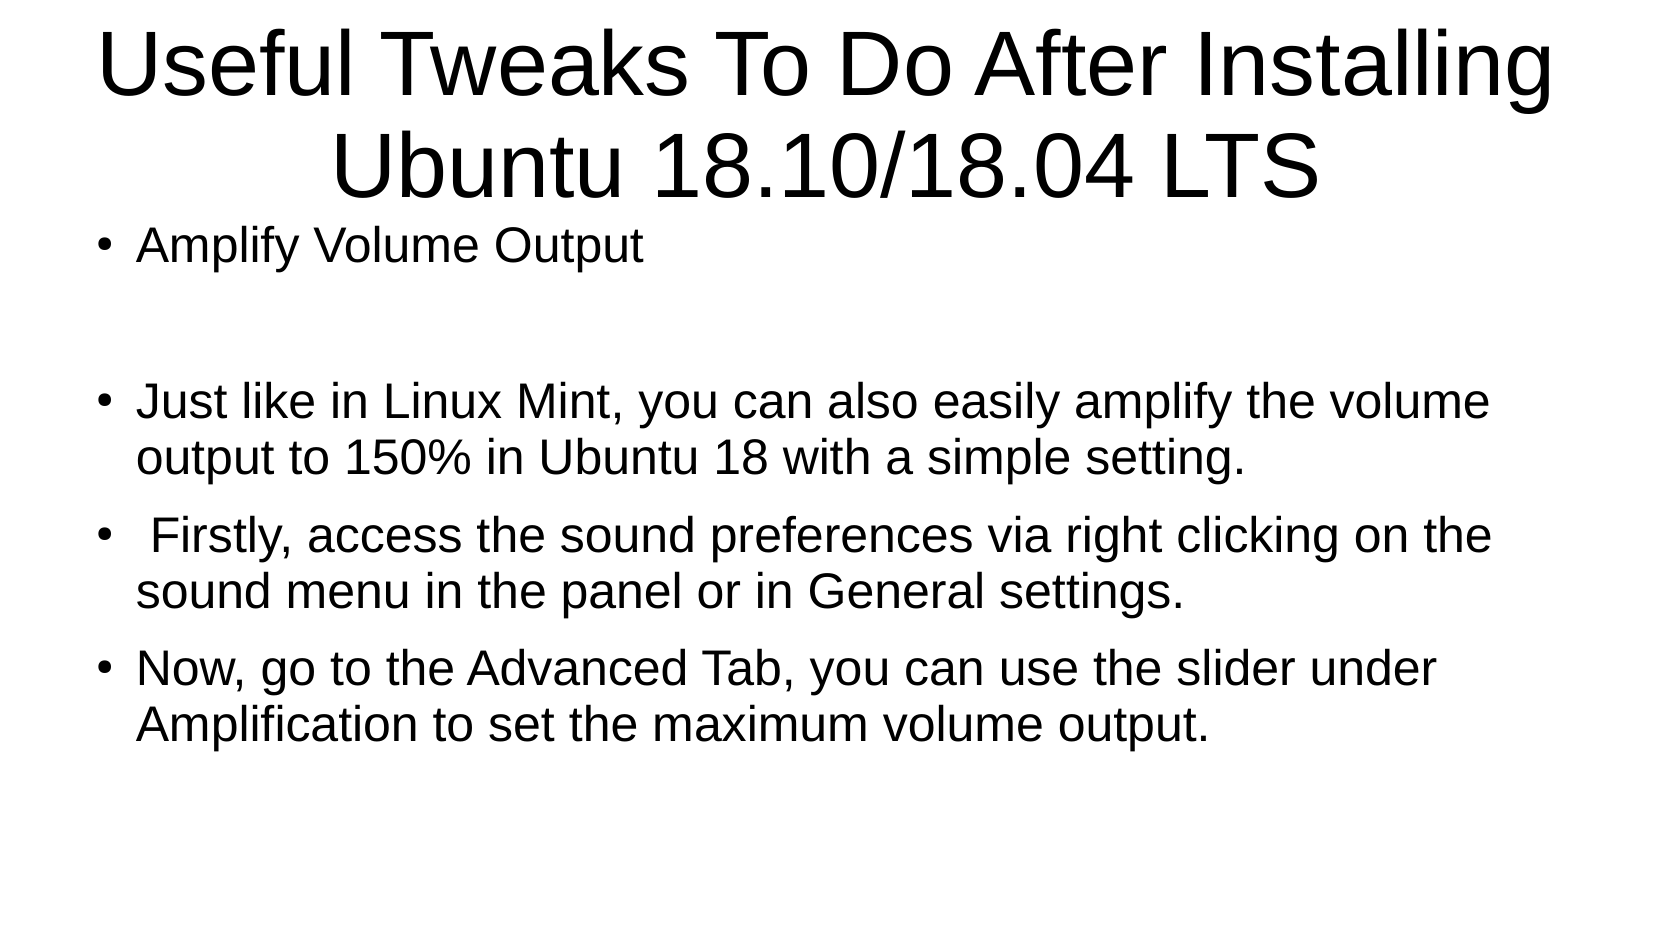

# Useful Tweaks To Do After Installing Ubuntu 18.10/18.04 LTS
Amplify Volume Output
Just like in Linux Mint, you can also easily amplify the volume output to 150% in Ubuntu 18 with a simple setting.
 Firstly, access the sound preferences via right clicking on the sound menu in the panel or in General settings.
Now, go to the Advanced Tab, you can use the slider under Amplification to set the maximum volume output.